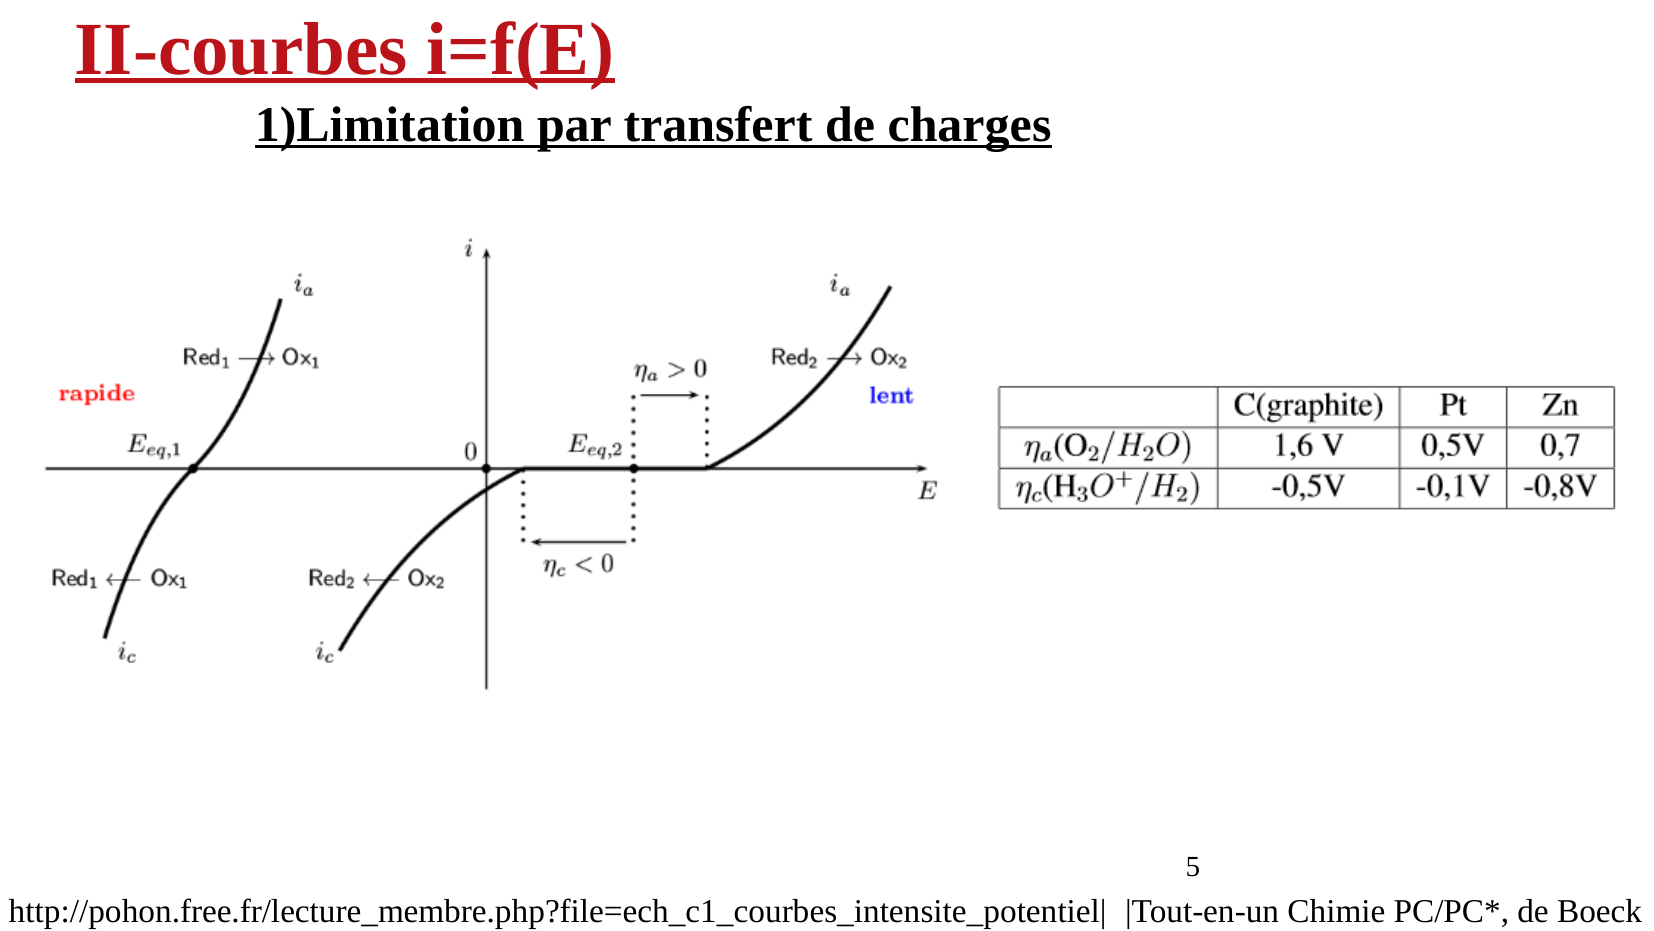

II-courbes i=f(E)
1)Limitation par transfert de charges
http://pohon.free.fr/lecture_membre.php?file=ech_c1_courbes_intensite_potentiel|
|Tout-en-un Chimie PC/PC*, de Boeck